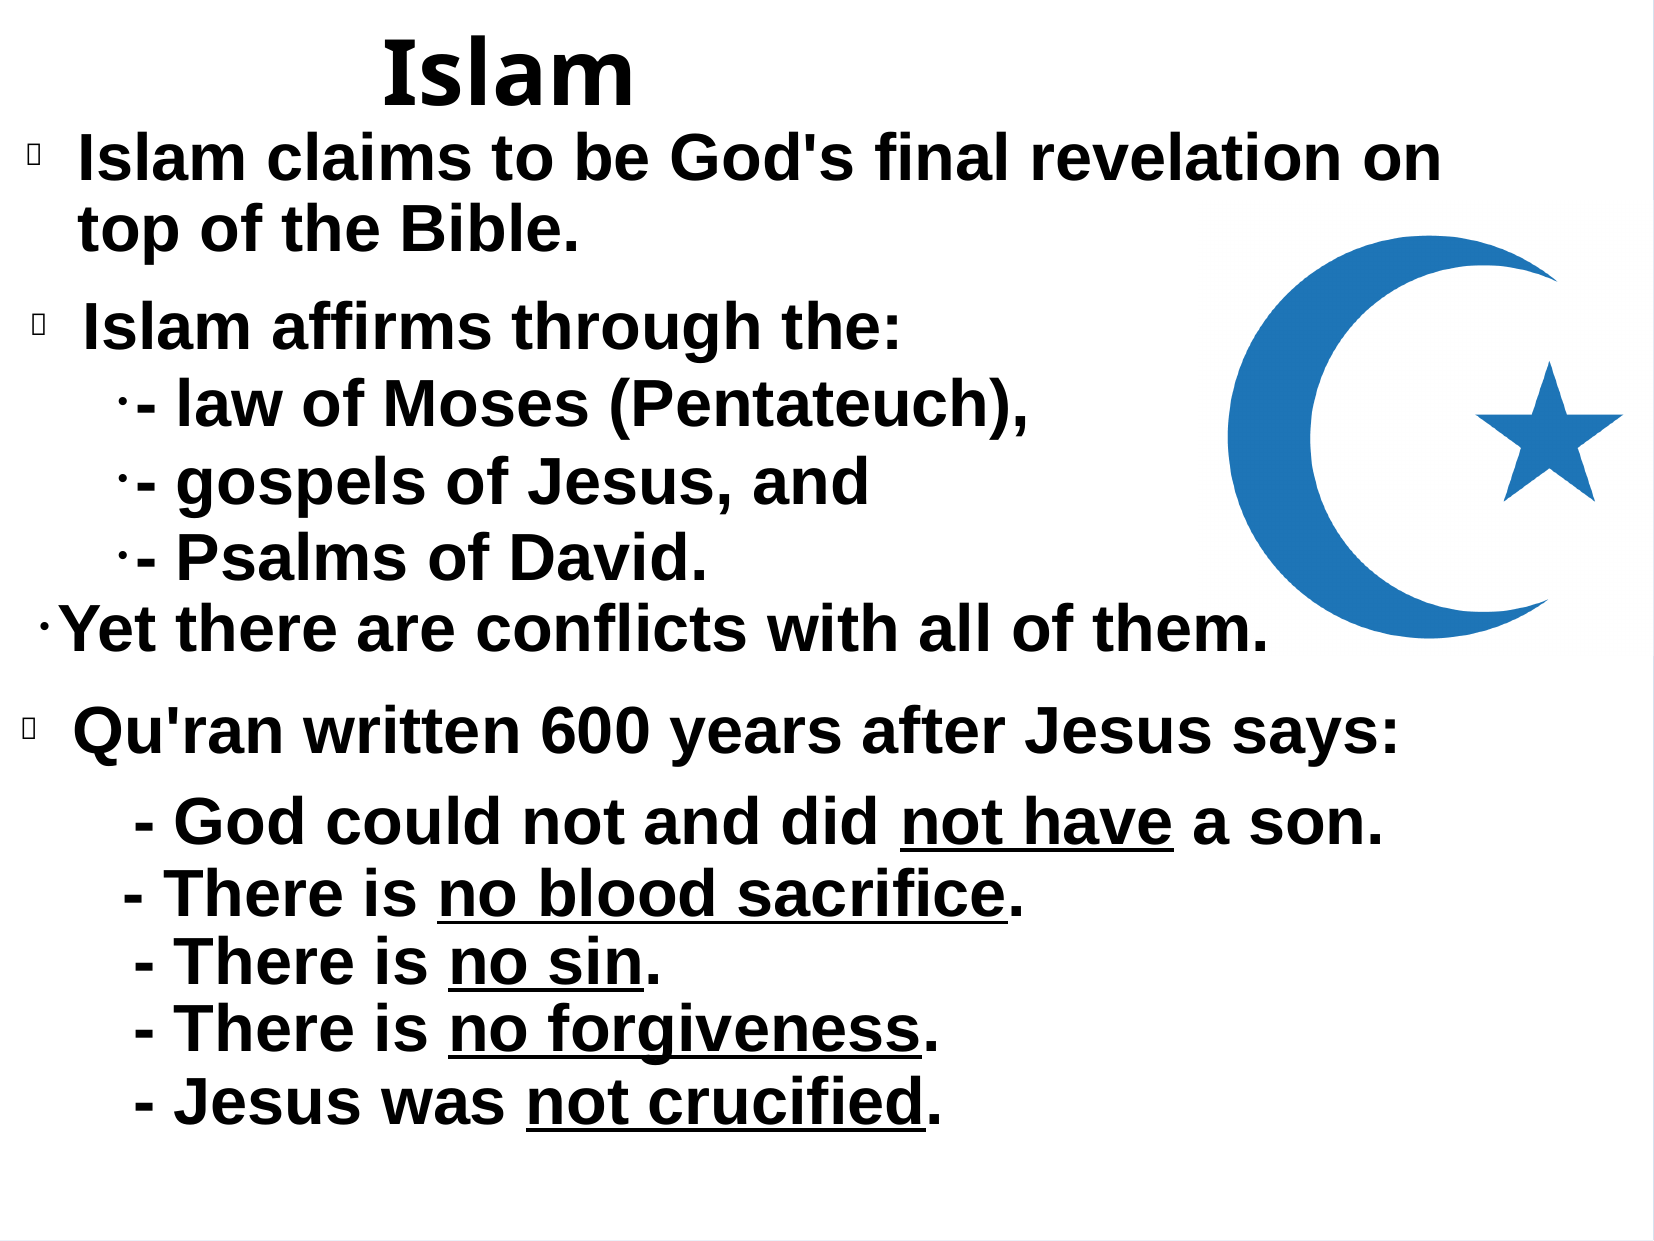

# Islam
Islam claims to be God's final revelation on top of the Bible.
Islam affirms through the:
- law of Moses (Pentateuch),
- gospels of Jesus, and
- Psalms of David.
Yet there are conflicts with all of them.
Qu'ran written 600 years after Jesus says:
- God could not and did not have a son.
- There is no blood sacrifice.
- There is no sin.
- There is no forgiveness.
- Jesus was not crucified.